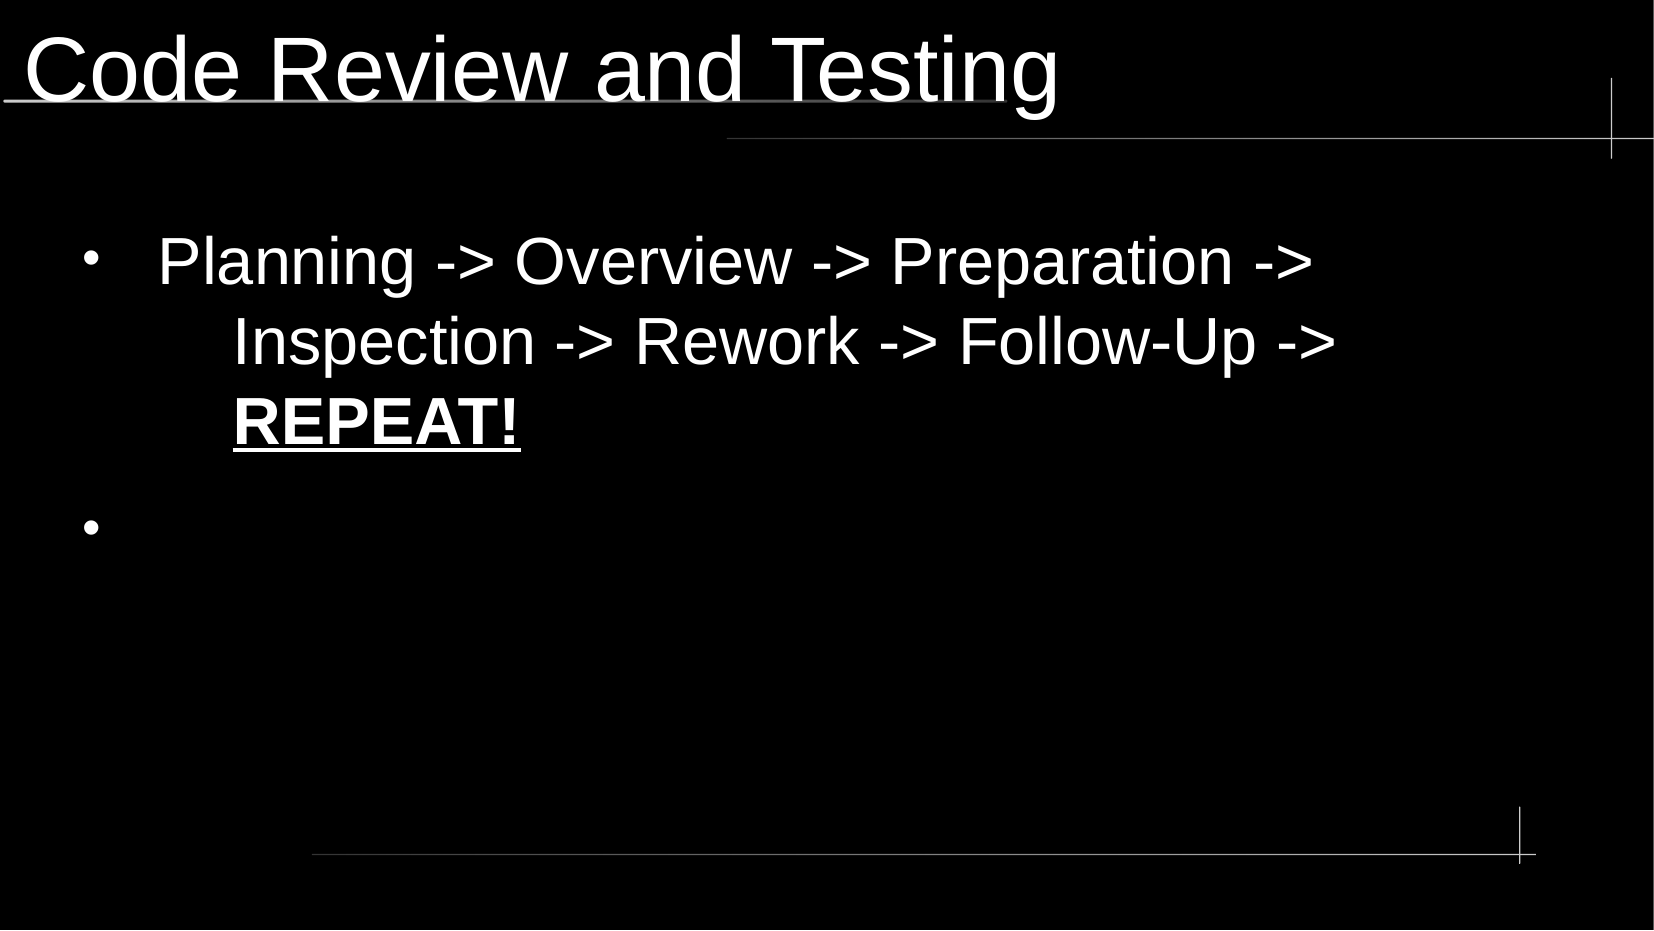

# Code Review and Testing
Planning -> Overview -> Preparation -> Inspection -> Rework -> Follow-Up -> REPEAT!